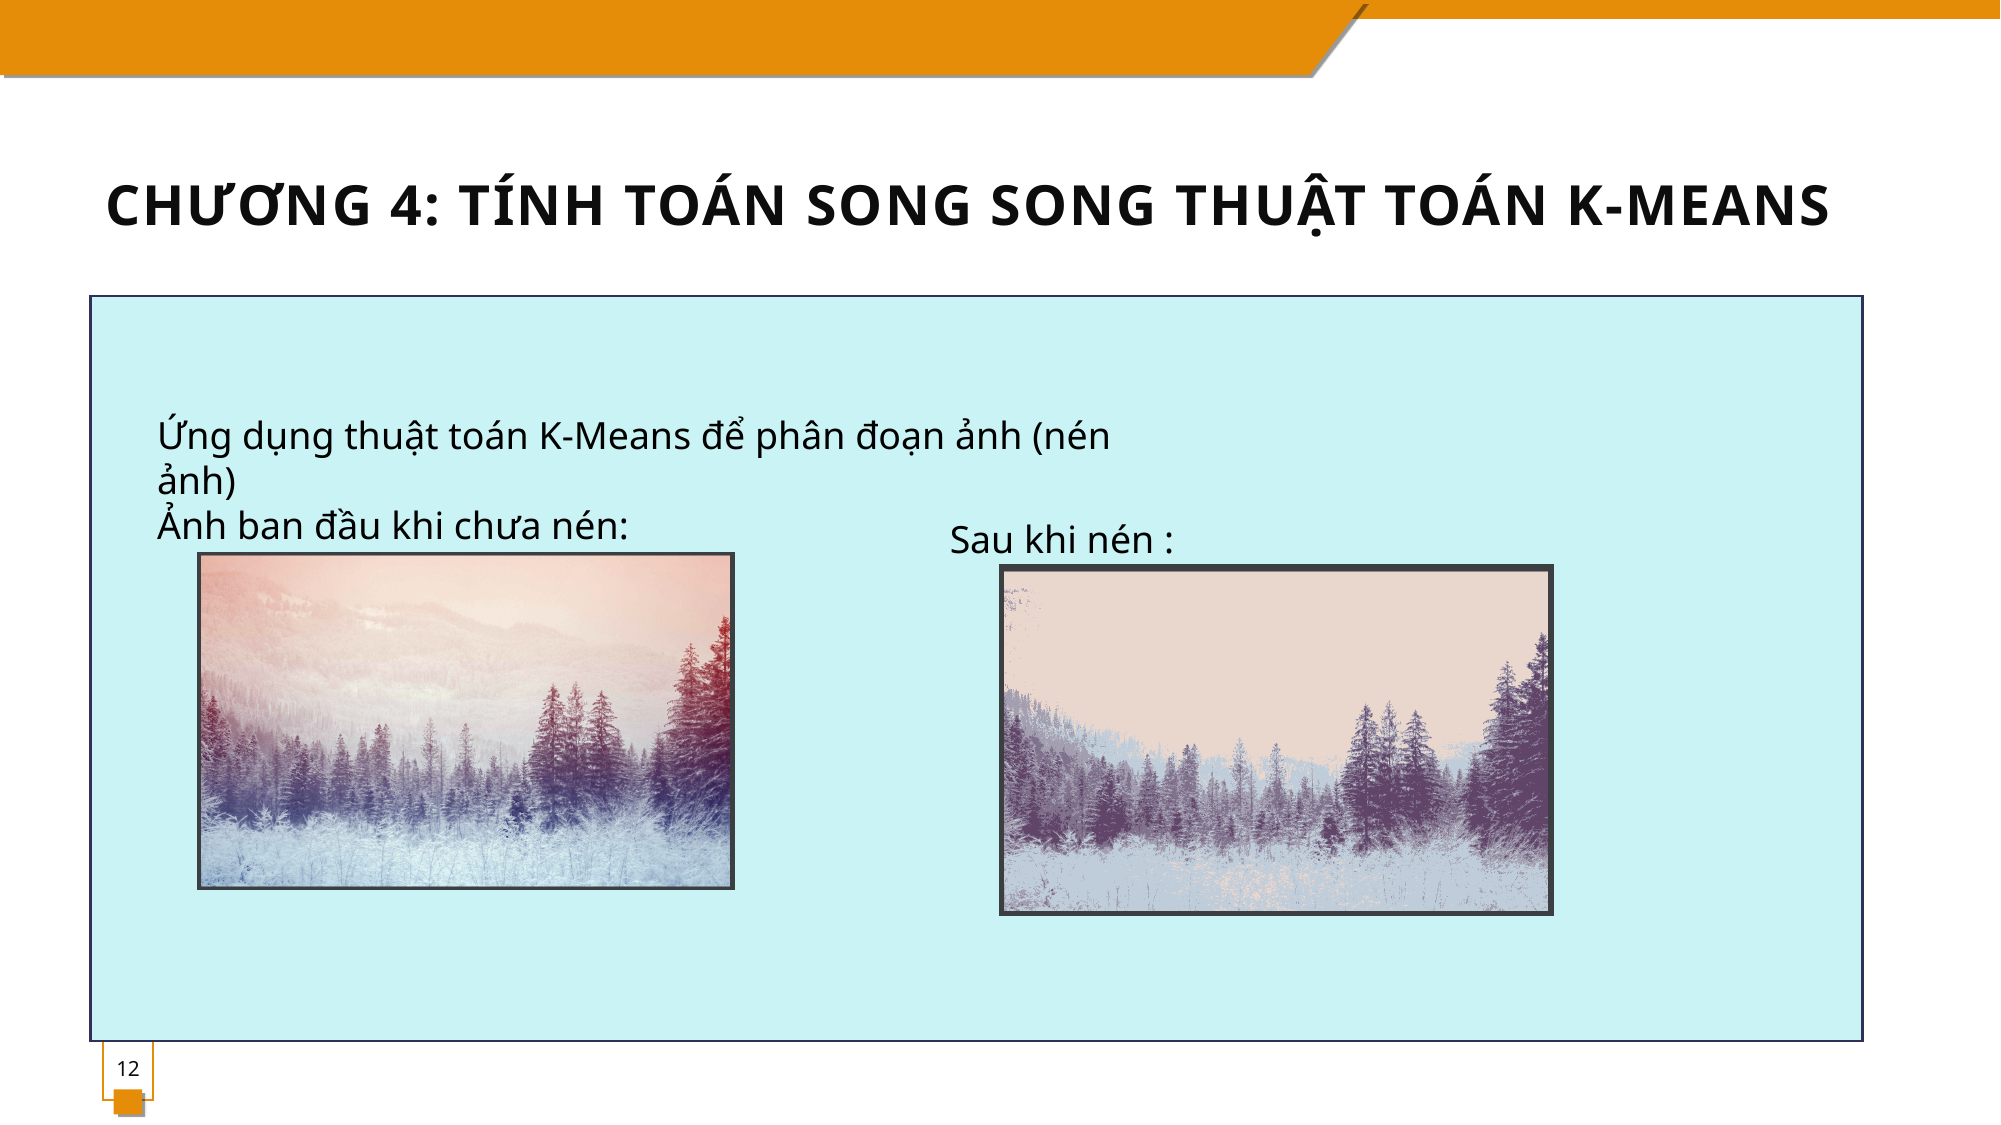

# CHƯƠNG 4: TÍNH TOÁN SONG SONG THUẬT TOÁN K-Means
Ứng dụng thuật toán K-Means để phân đoạn ảnh (nén ảnh)
Ảnh ban đầu khi chưa nén:
Sau khi nén :